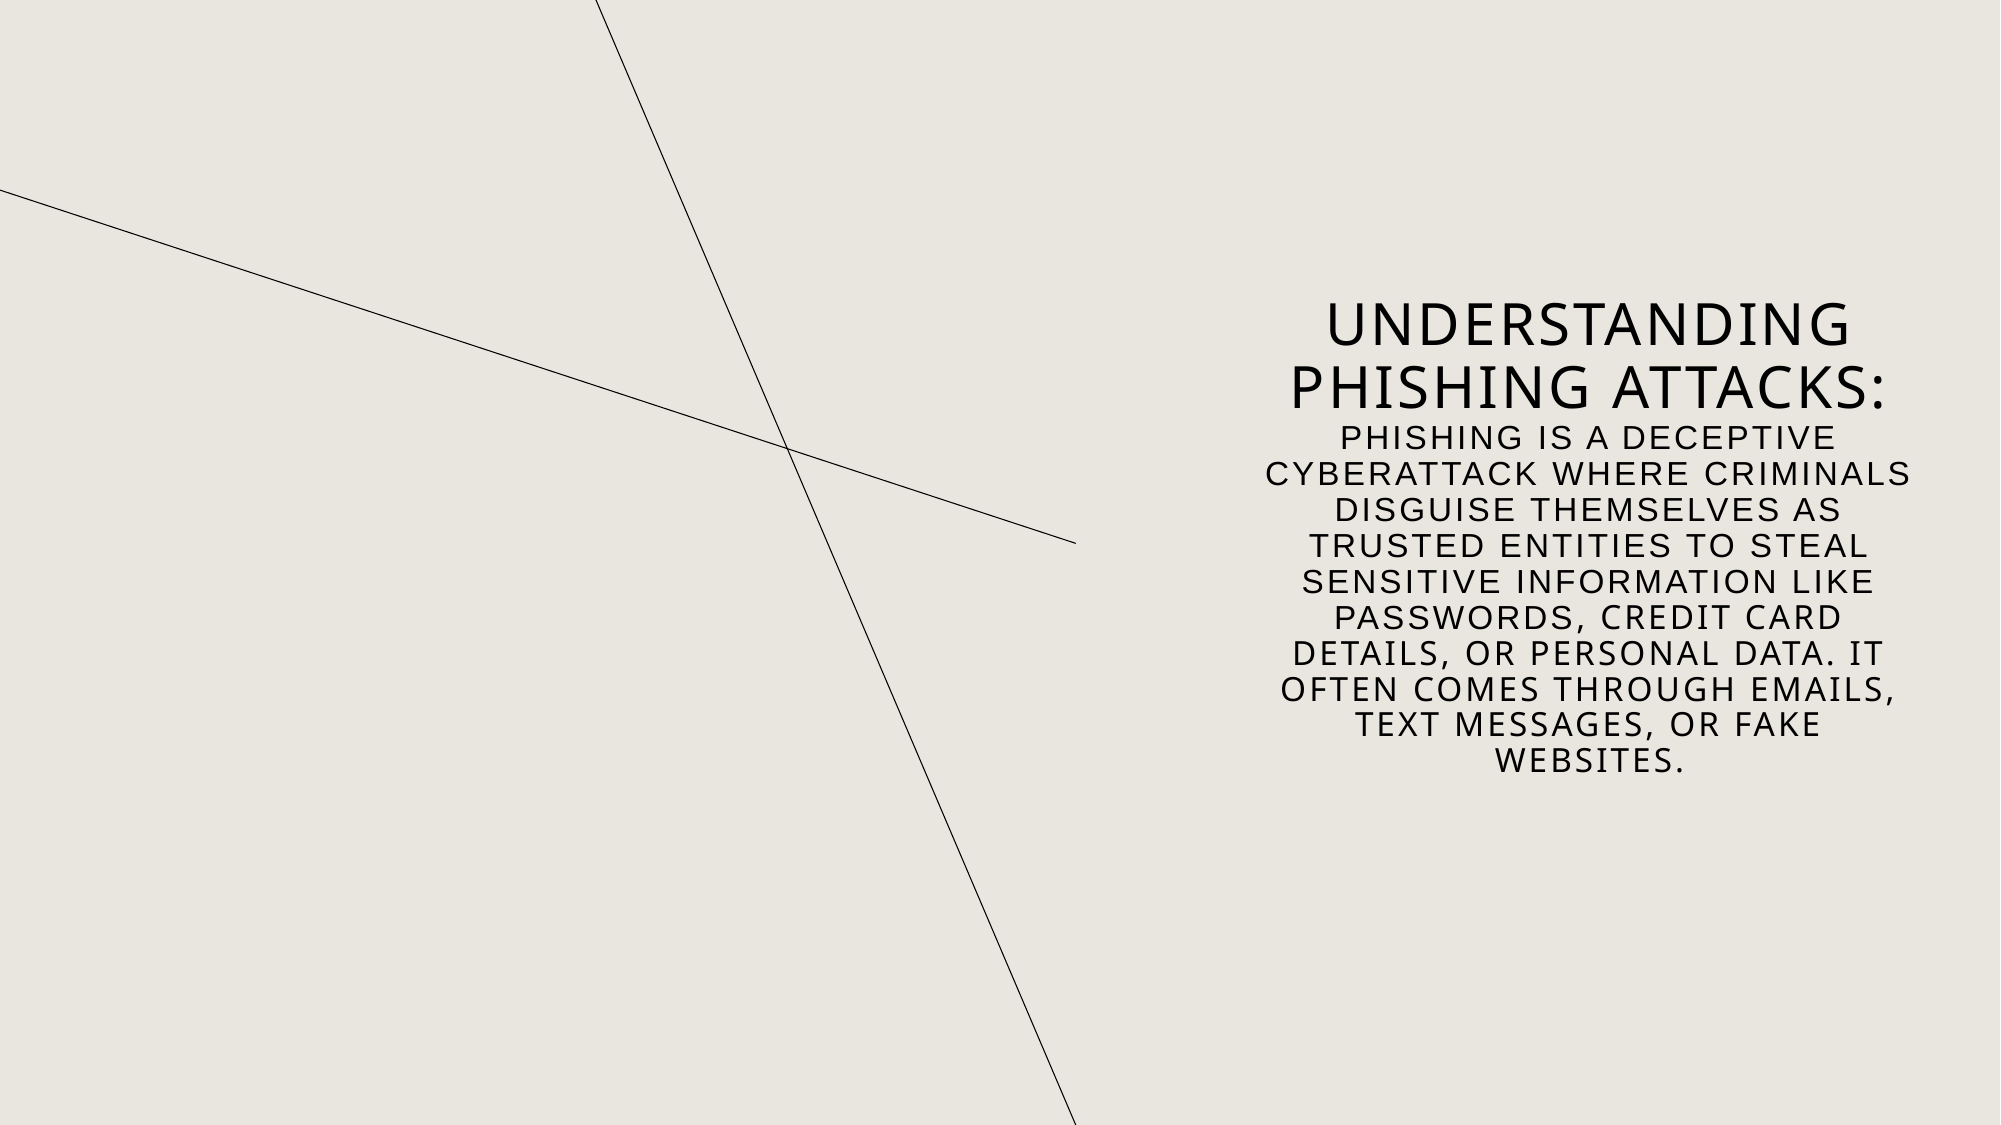

# Understanding Phishing Attacks: Phishing is a deceptive cyberattack where criminals disguise themselves as trusted entities to steal sensitive information like passwords, credit card details, or personal data. It often comes through emails, text messages, or fake websites.